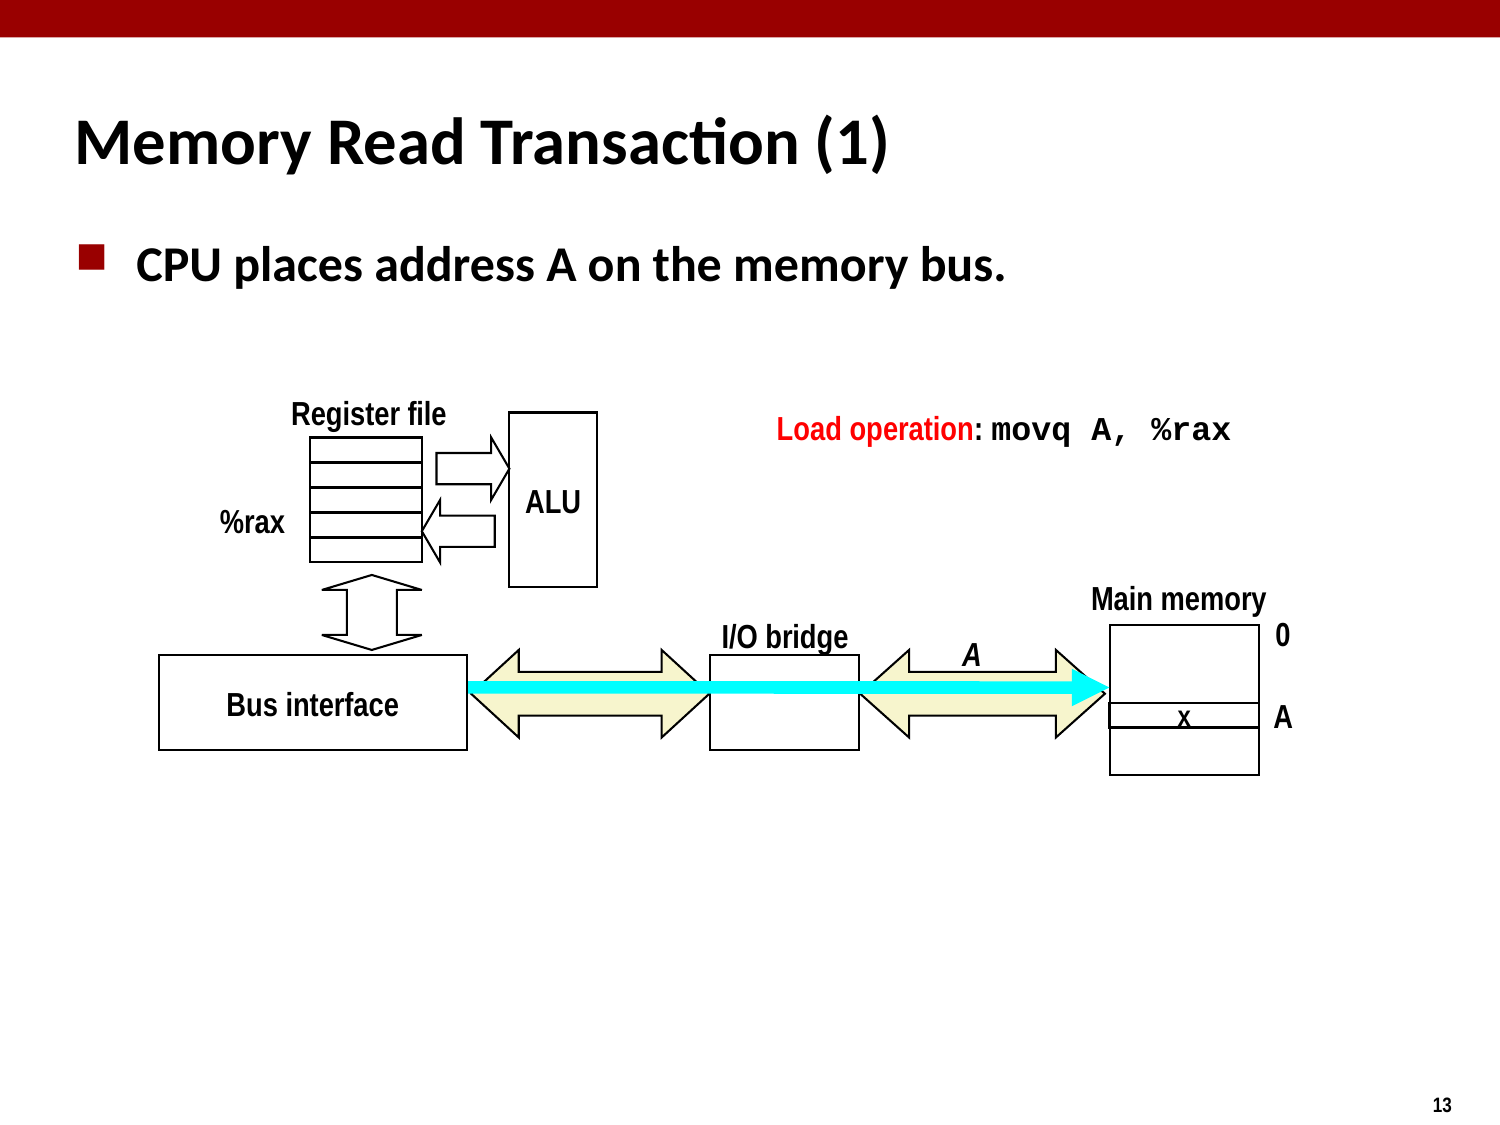

# Memory Read Transaction (1)
CPU places address A on the memory bus.
Register file
Load operation: movq A, %rax
ALU
%rax
Main memory
0
I/O bridge
A
Bus interface
A
x